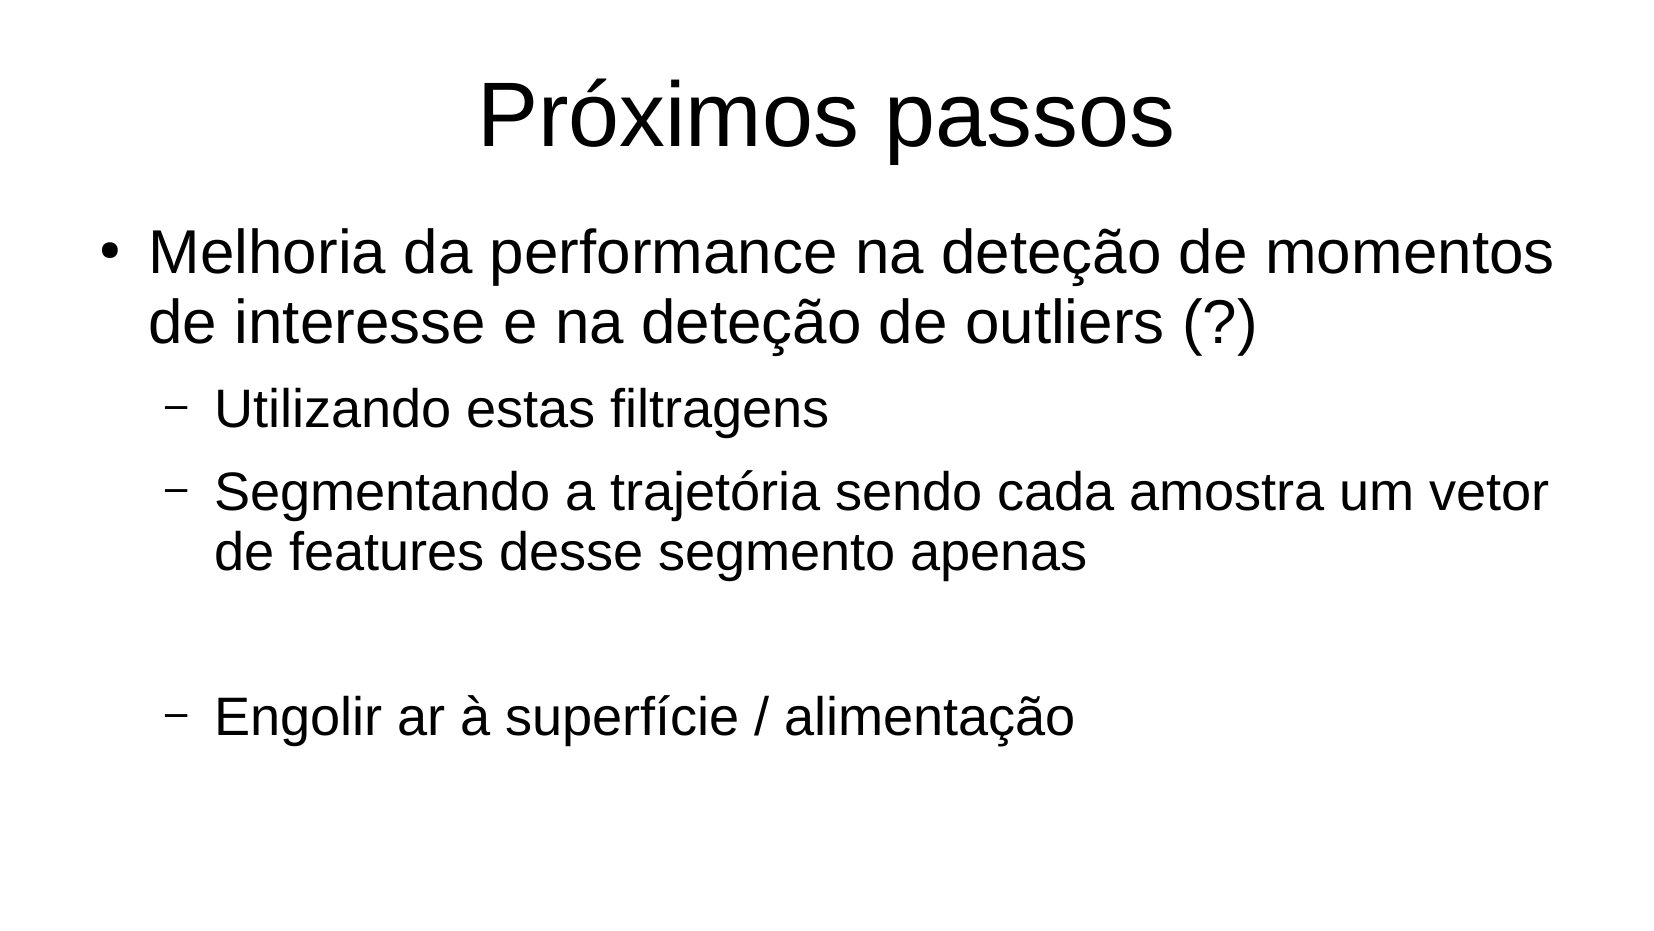

# Próximos passos
Melhoria da performance na deteção de momentos de interesse e na deteção de outliers (?)
Utilizando estas filtragens
Segmentando a trajetória sendo cada amostra um vetor de features desse segmento apenas
Engolir ar à superfície / alimentação